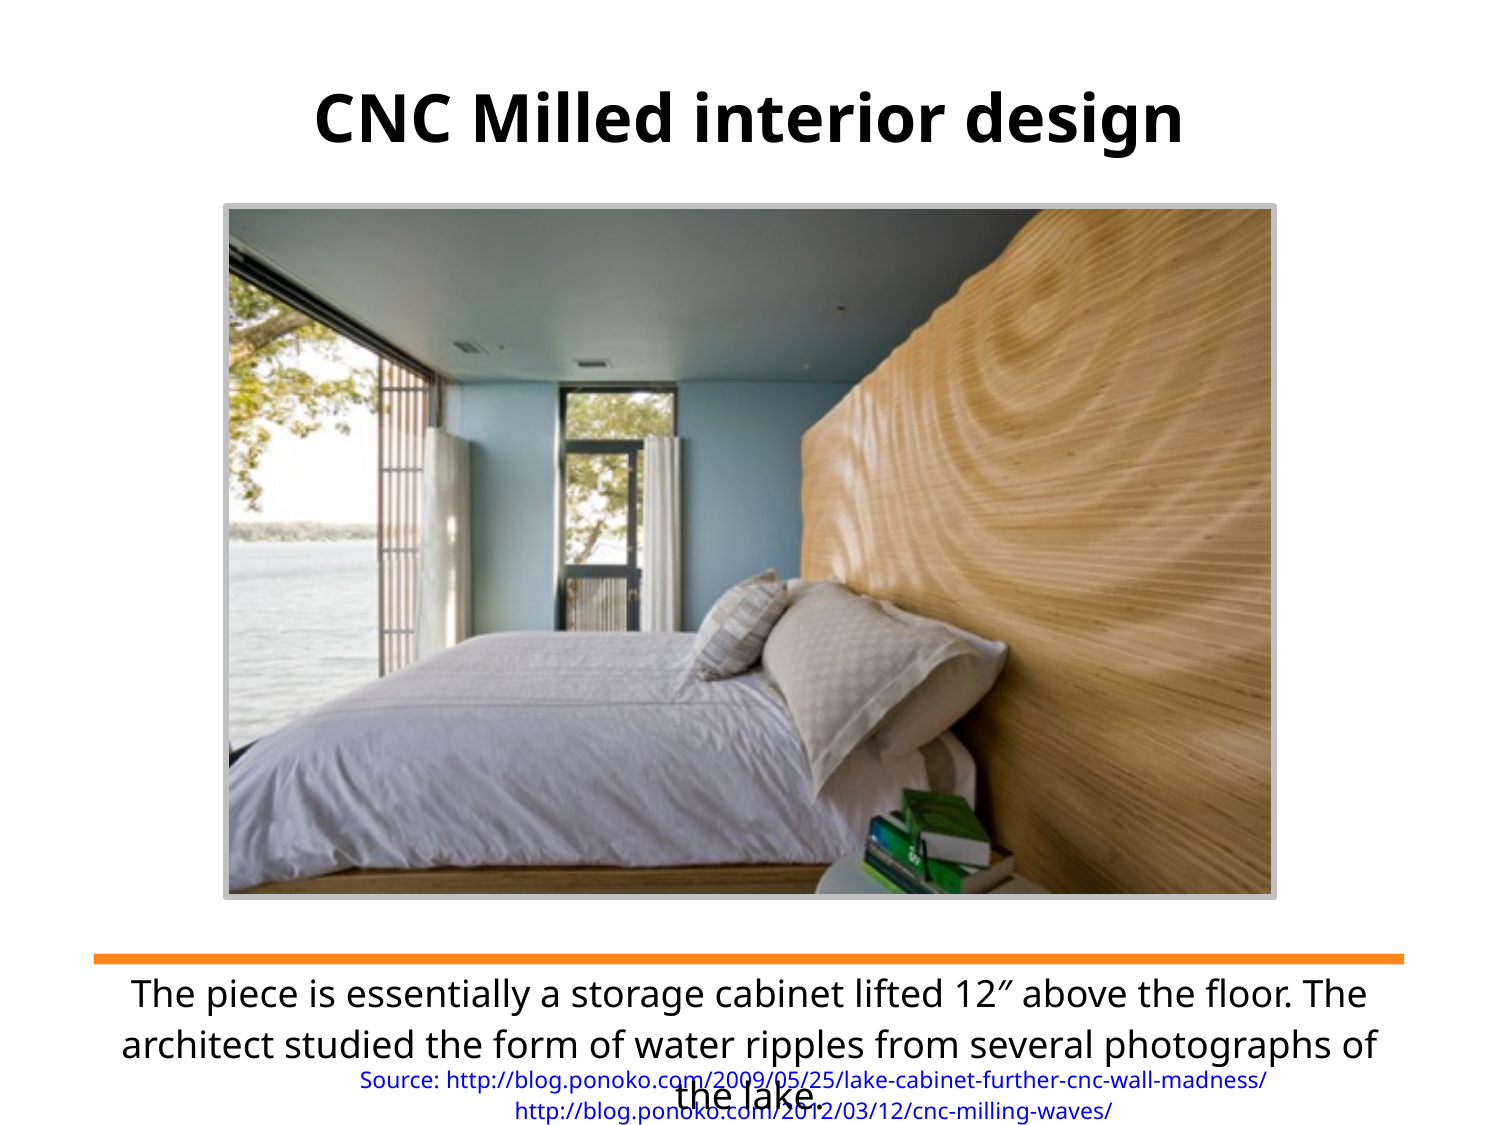

# CNC Milled interior design
The piece is essentially a storage cabinet lifted 12″ above the floor. The architect studied the form of water ripples from several photographs of the lake.
Source: http://blog.ponoko.com/2009/05/25/lake-cabinet-further-cnc-wall-madness/
http://blog.ponoko.com/2012/03/12/cnc-milling-waves/